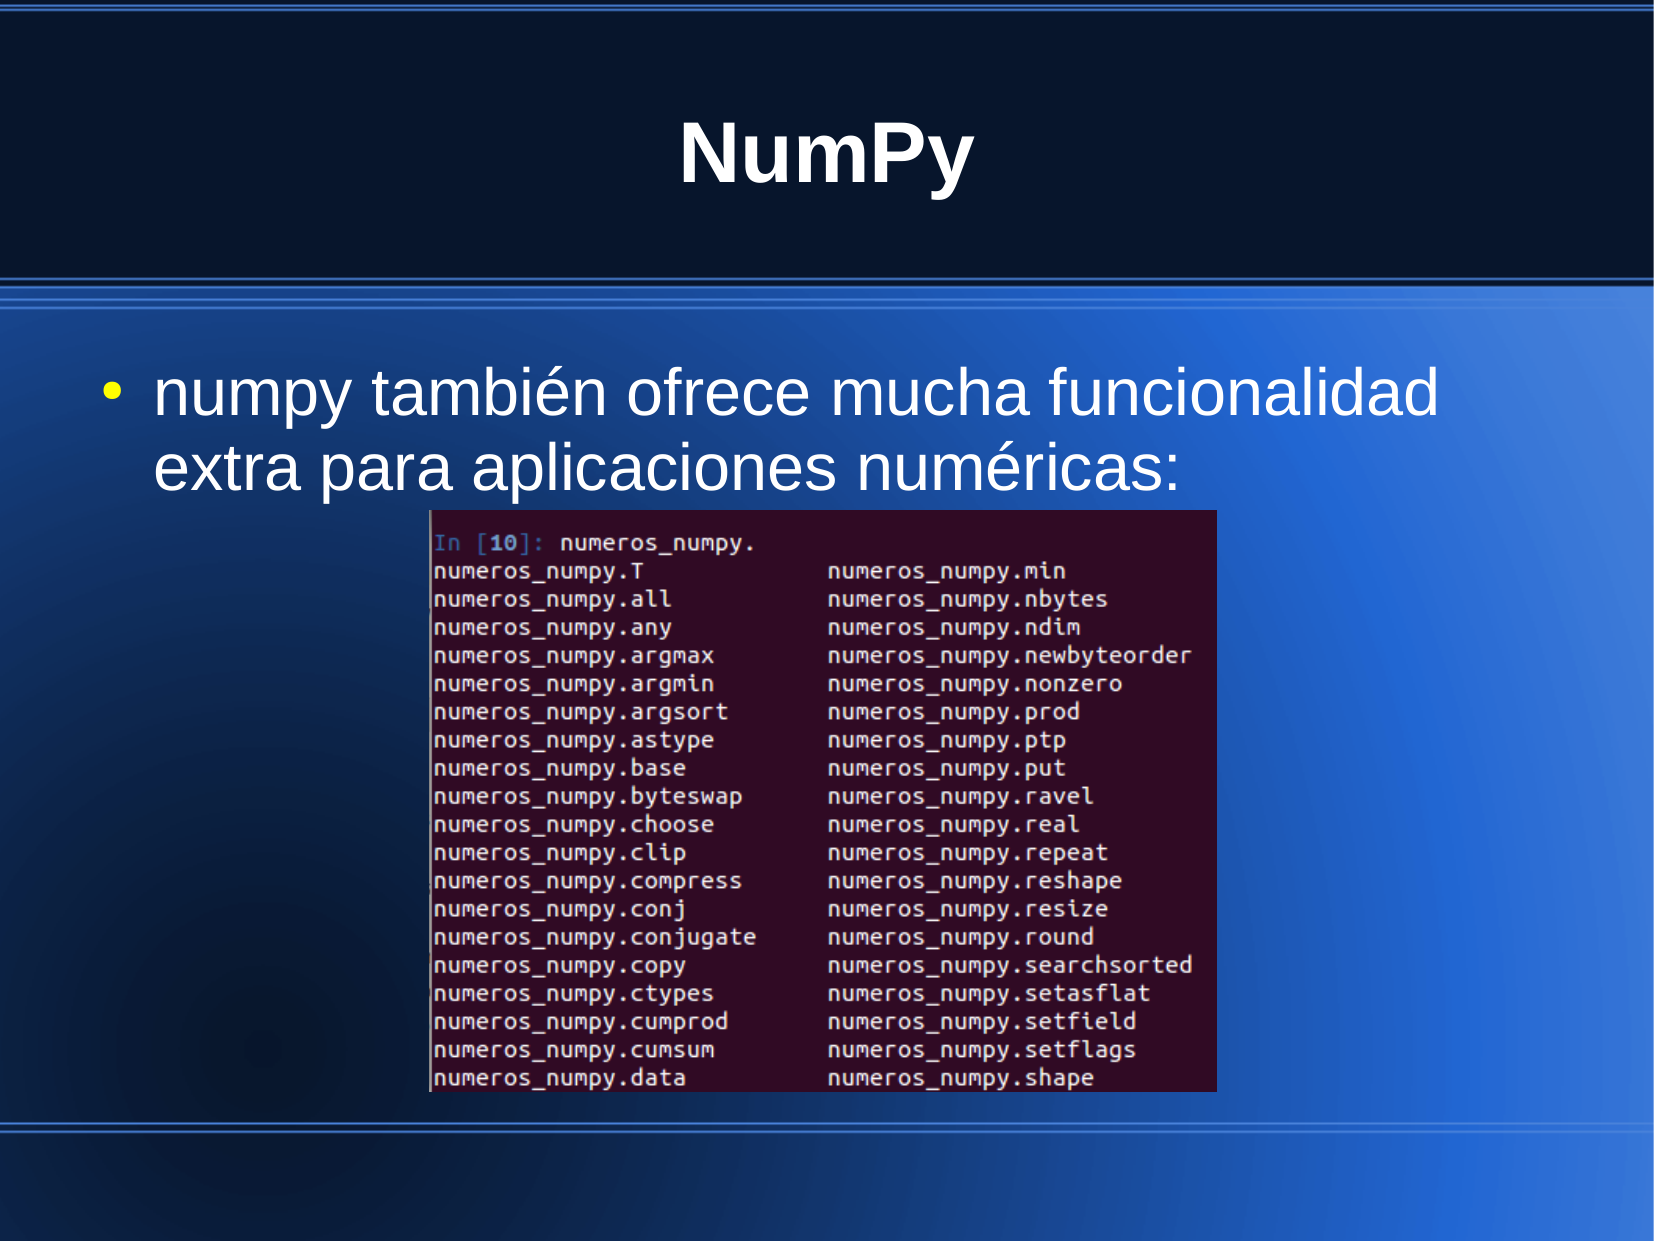

# NumPy
numpy también ofrece mucha funcionalidad extra para aplicaciones numéricas: